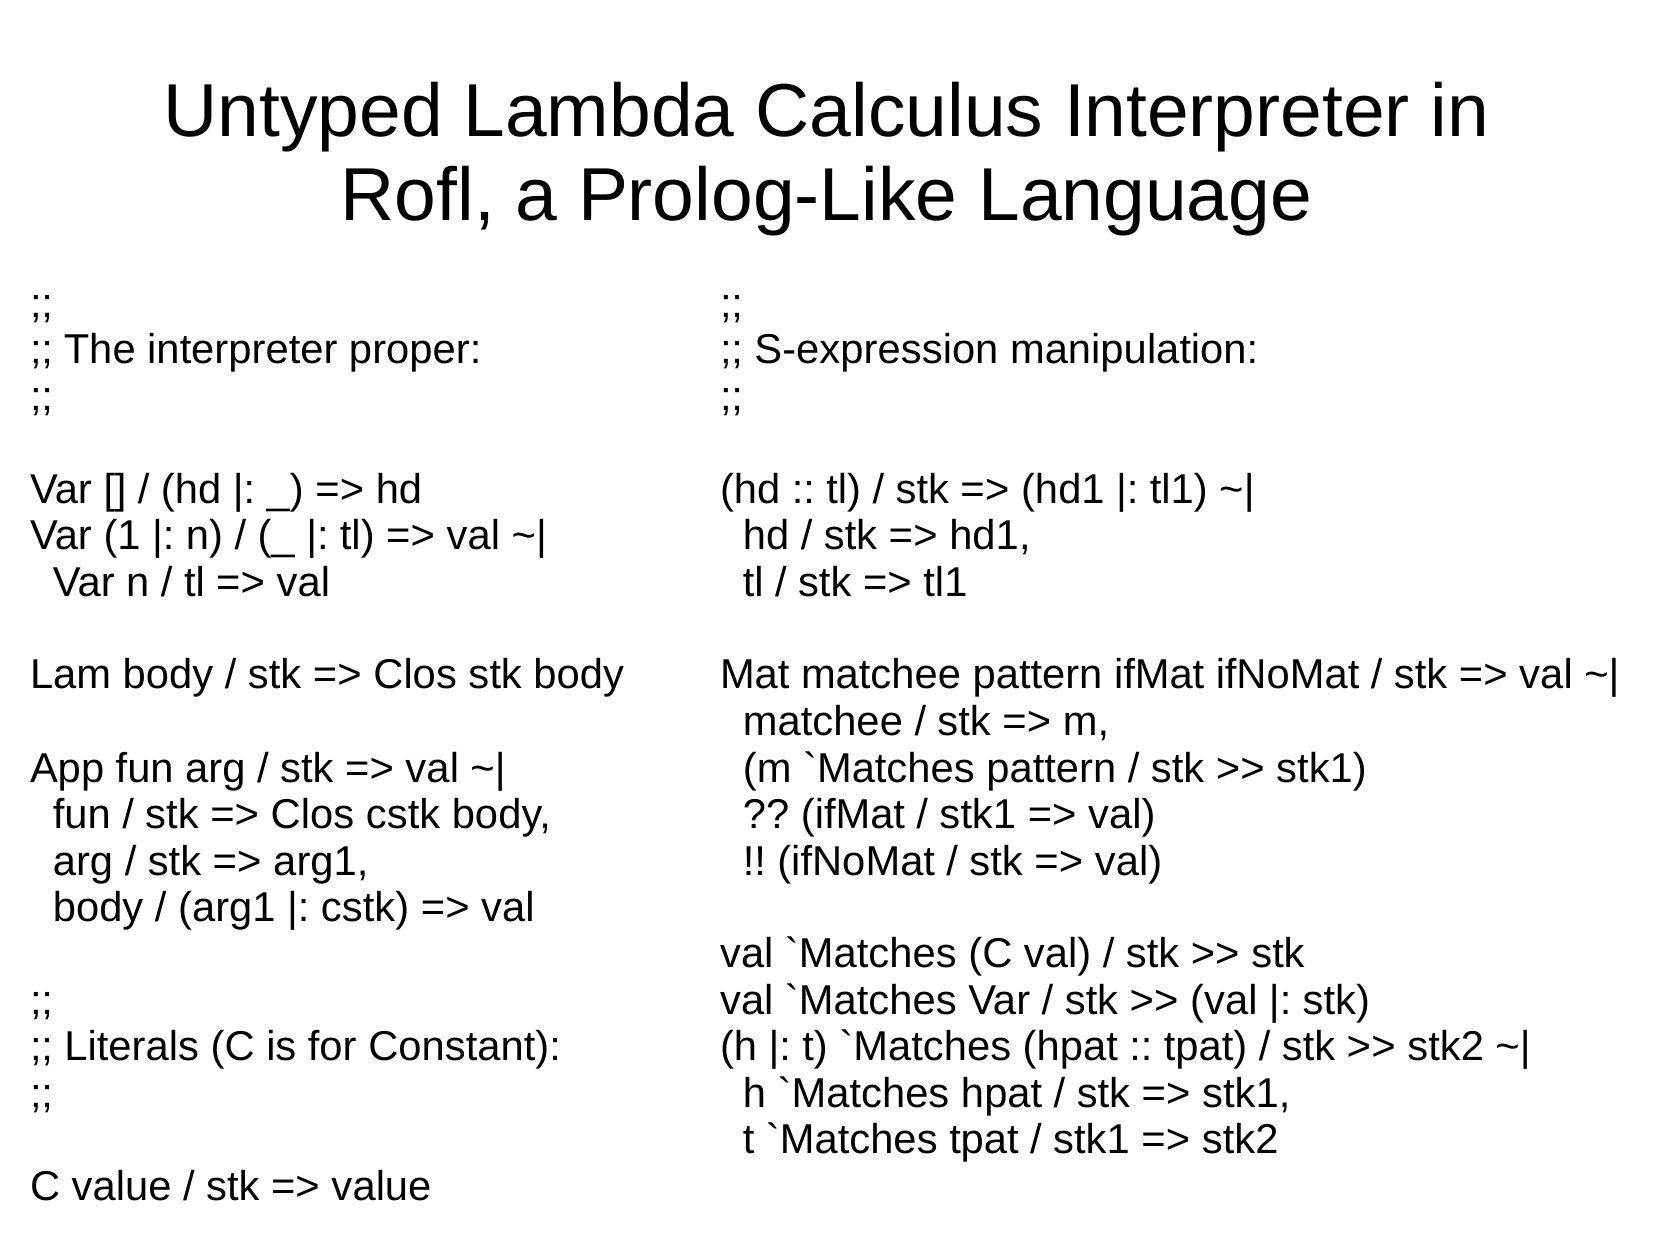

# Untyped Lambda Calculus Interpreter in Rofl, a Prolog-Like Language
;;
;; The interpreter proper:
;;
Var [] / (hd |: _) => hd
Var (1 |: n) / (_ |: tl) => val ~|
 Var n / tl => val
Lam body / stk => Clos stk body
App fun arg / stk => val ~|
 fun / stk => Clos cstk body,
 arg / stk => arg1,
 body / (arg1 |: cstk) => val
;;
;; Literals (C is for Constant):
;;
C value / stk => value
;;
;; S-expression manipulation:
;;
(hd :: tl) / stk => (hd1 |: tl1) ~|
 hd / stk => hd1,
 tl / stk => tl1
Mat matchee pattern ifMat ifNoMat / stk => val ~|
 matchee / stk => m,
 (m `Matches pattern / stk >> stk1)
 ?? (ifMat / stk1 => val)
 !! (ifNoMat / stk => val)
val `Matches (C val) / stk >> stk
val `Matches Var / stk >> (val |: stk)
(h |: t) `Matches (hpat :: tpat) / stk >> stk2 ~|
 h `Matches hpat / stk => stk1,
 t `Matches tpat / stk1 => stk2